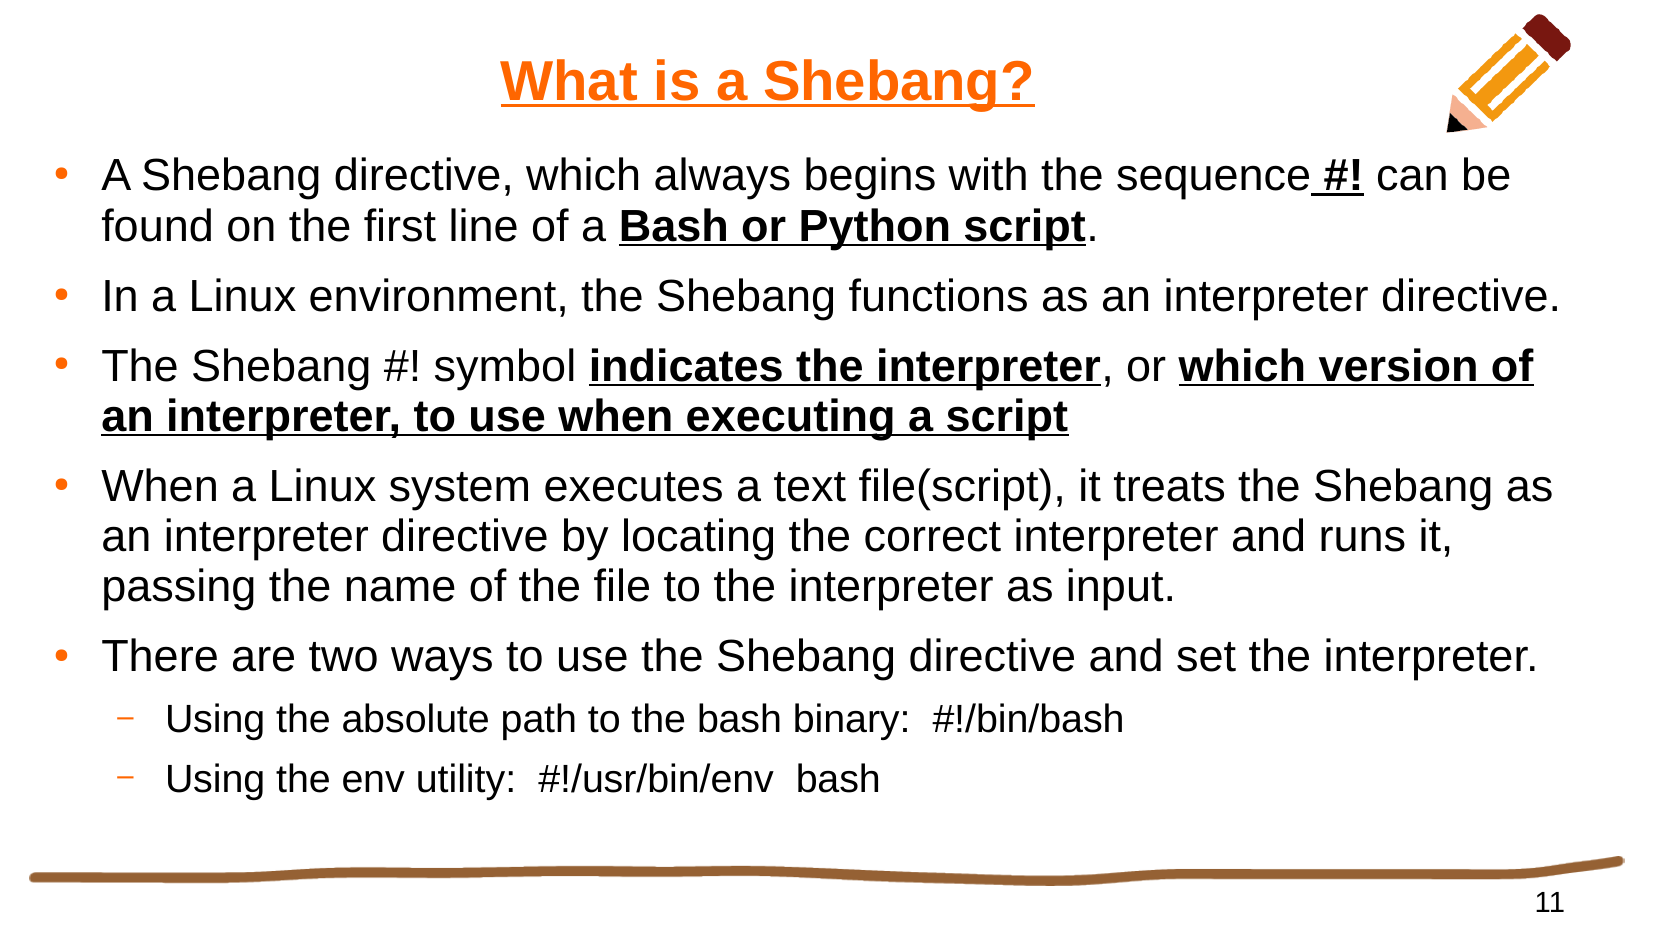

# What is a Shebang?
A Shebang directive, which always begins with the sequence #! can be found on the first line of a Bash or Python script.
In a Linux environment, the Shebang functions as an interpreter directive.
The Shebang #! symbol indicates the interpreter, or which version of an interpreter, to use when executing a script
When a Linux system executes a text file(script), it treats the Shebang as an interpreter directive by locating the correct interpreter and runs it, passing the name of the file to the interpreter as input.
There are two ways to use the Shebang directive and set the interpreter.
Using the absolute path to the bash binary: #!/bin/bash
Using the env utility: #!/usr/bin/env bash
11